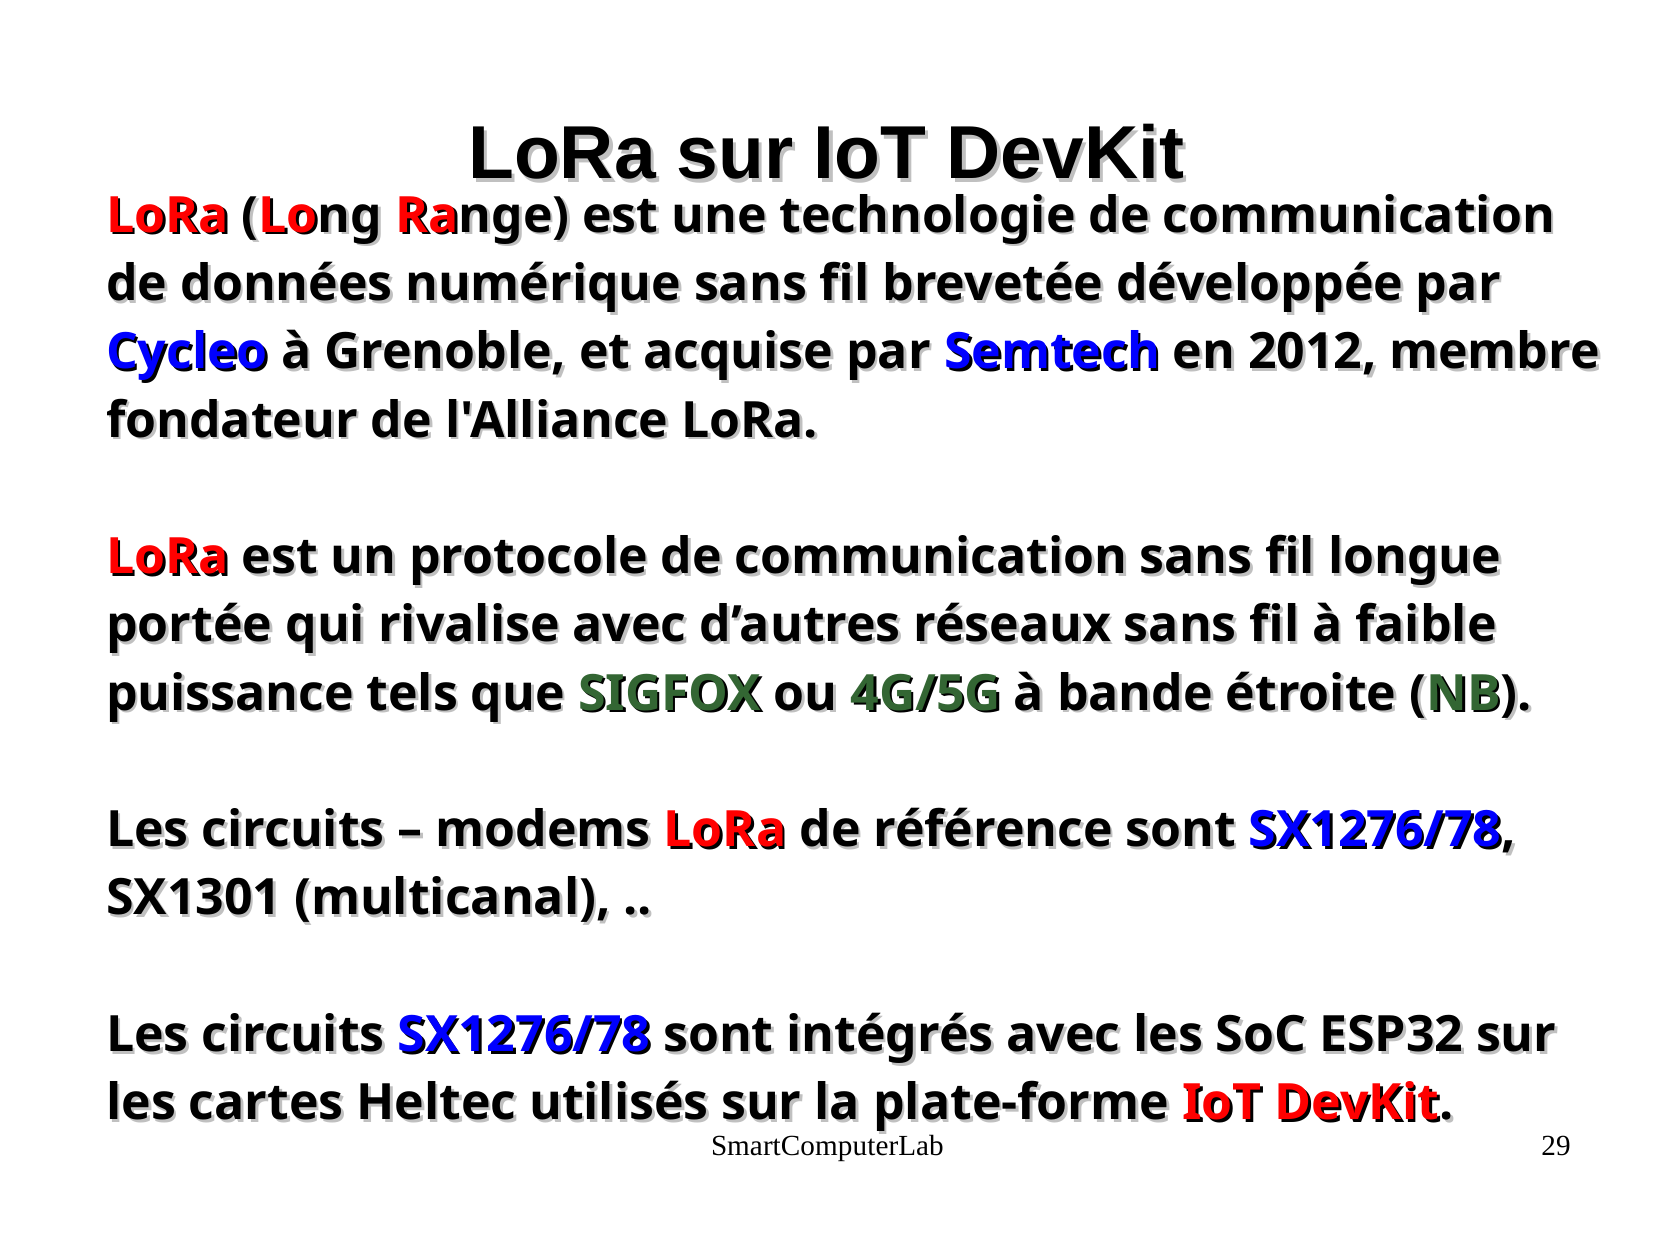

# LoRa sur IoT DevKit
LoRa (Long Range) est une technologie de communication de données numérique sans fil brevetée développée par Cycleo à Grenoble, et acquise par Semtech en 2012, membre fondateur de l'Alliance LoRa.
LoRa est un protocole de communication sans fil longue portée qui rivalise avec d’autres réseaux sans fil à faible puissance tels que SIGFOX ou 4G/5G à bande étroite (NB).
Les circuits – modems LoRa de référence sont SX1276/78, SX1301 (multicanal), ..
Les circuits SX1276/78 sont intégrés avec les SoC ESP32 sur les cartes Heltec utilisés sur la plate-forme IoT DevKit.
SmartComputerLab
29